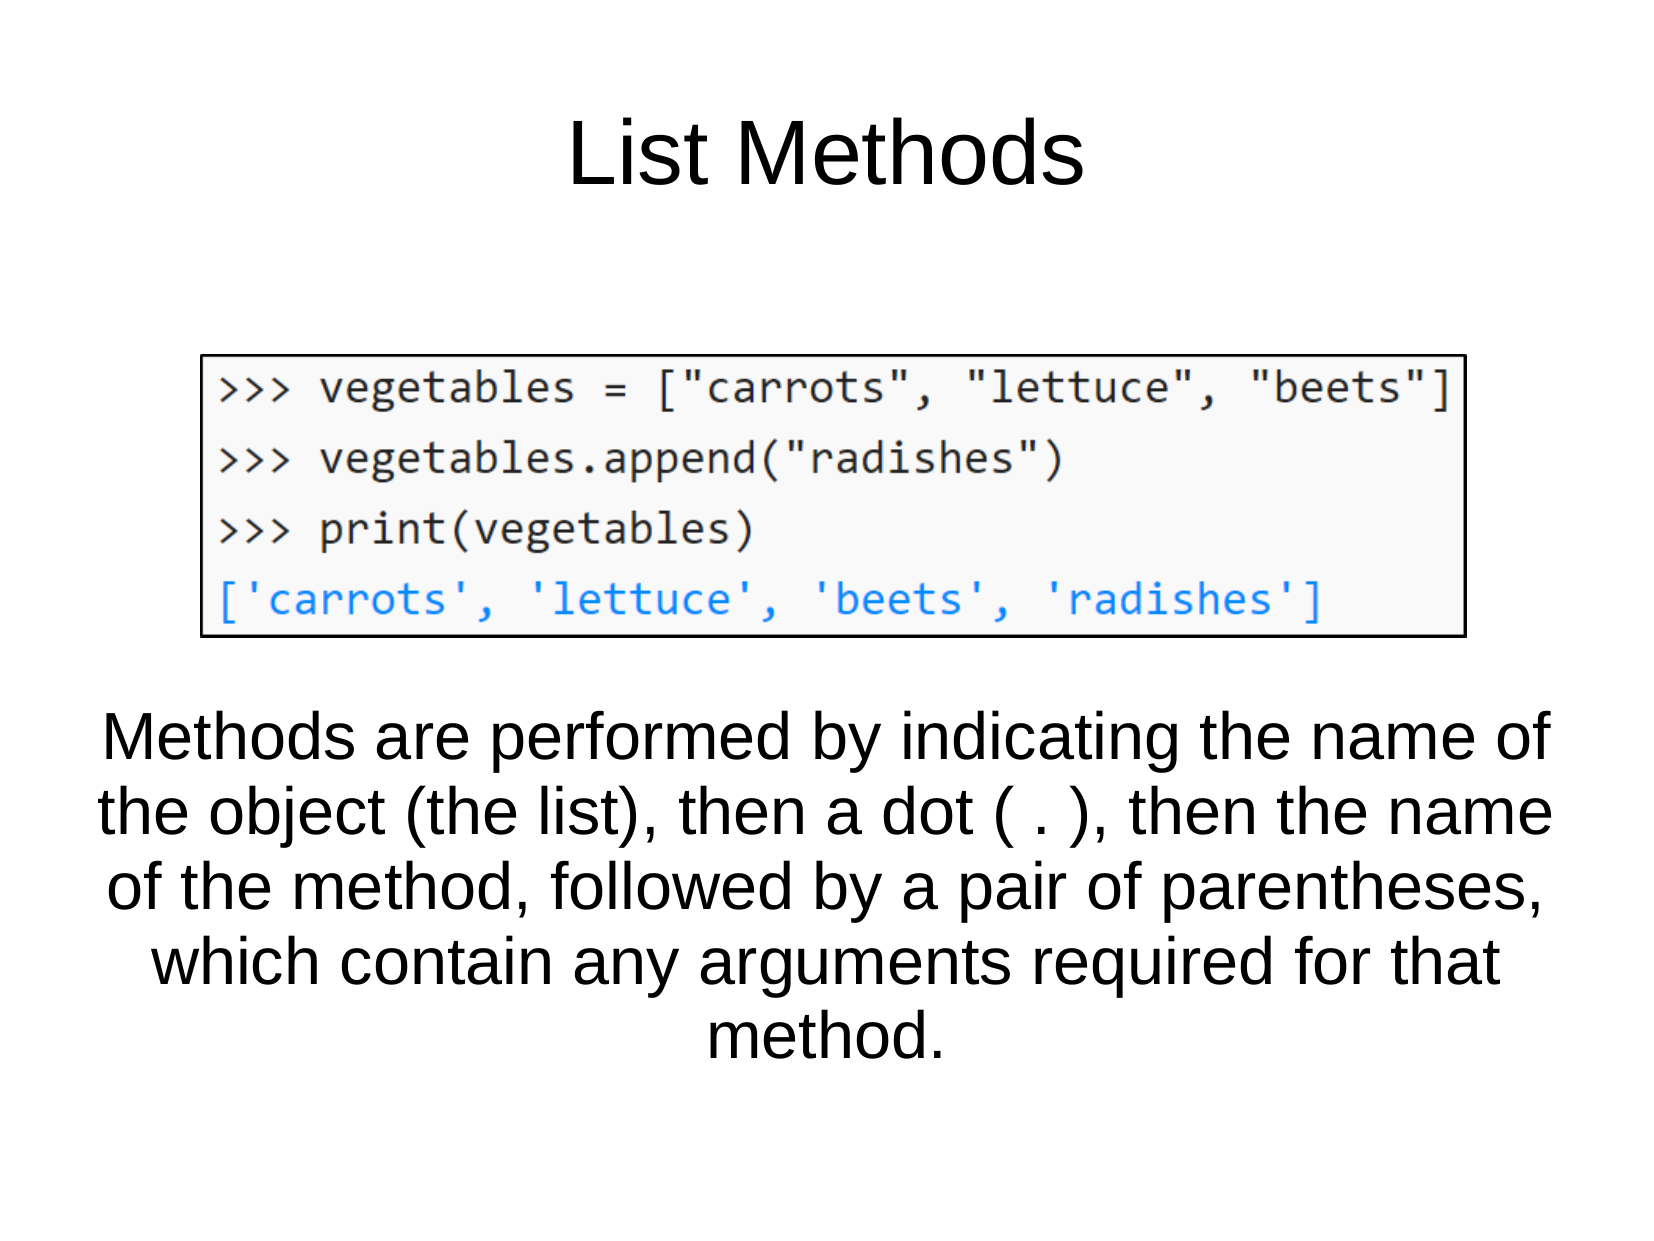

# List Methods
Methods are performed by indicating the name of the object (the list), then a dot ( . ), then the name of the method, followed by a pair of parentheses, which contain any arguments required for that method.